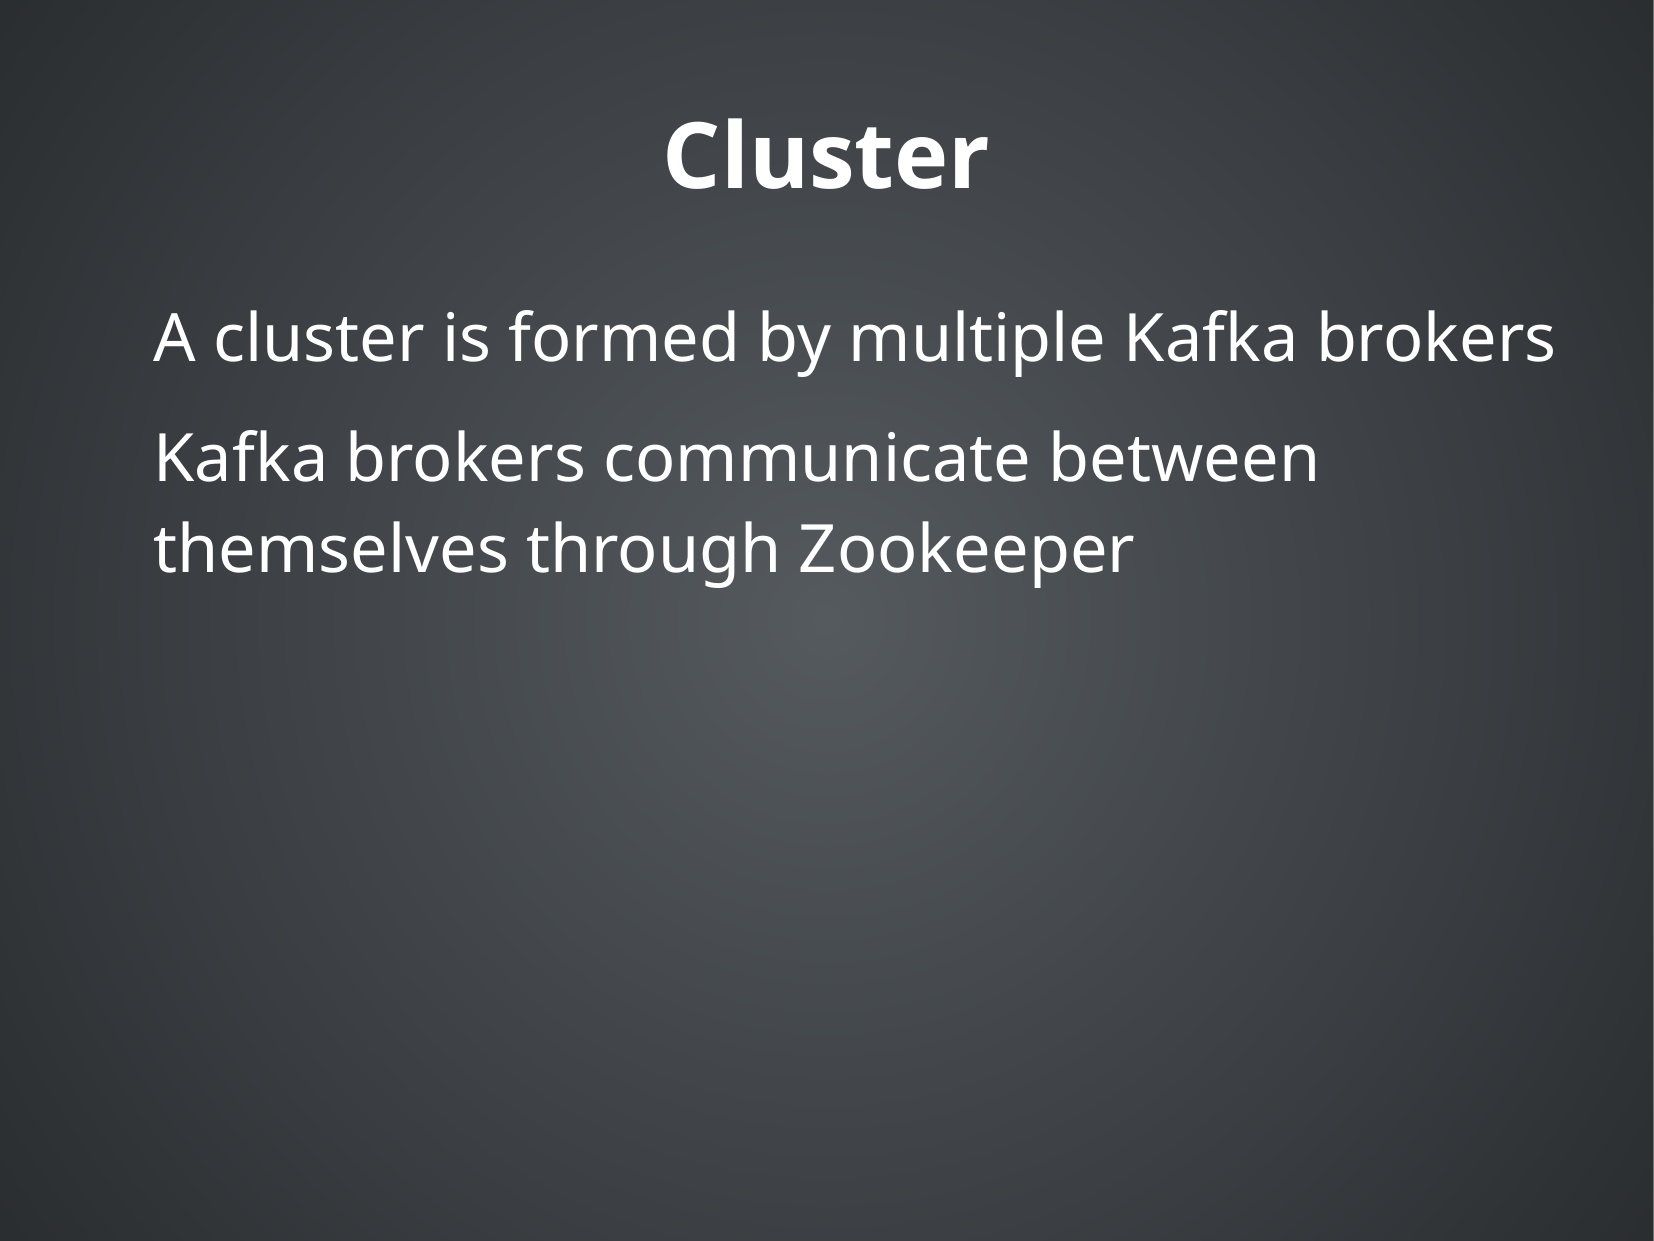

# Cluster
A cluster is formed by multiple Kafka brokers
Kafka brokers communicate between themselves through Zookeeper